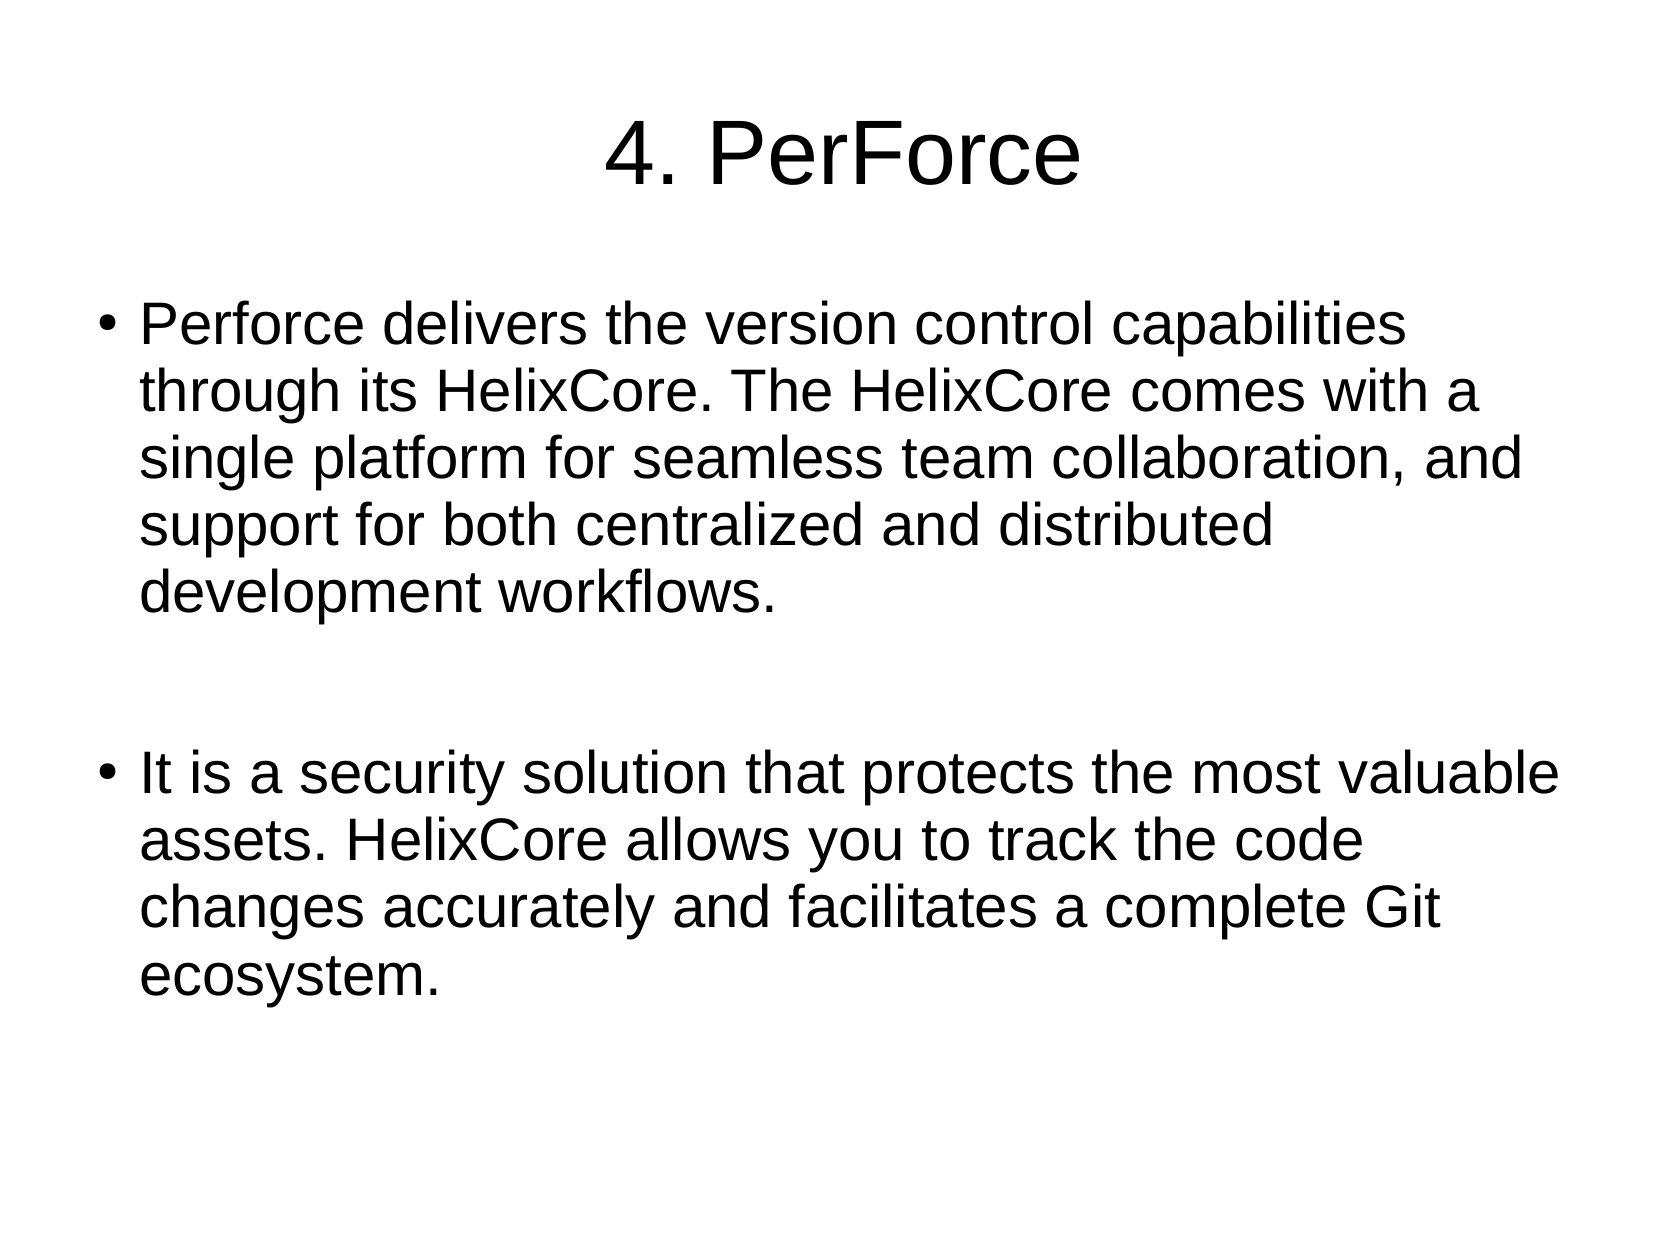

# 4. PerForce
Perforce delivers the version control capabilities through its HelixCore. The HelixCore comes with a single platform for seamless team collaboration, and support for both centralized and distributed development workflows.
It is a security solution that protects the most valuable assets. HelixCore allows you to track the code changes accurately and facilitates a complete Git ecosystem.